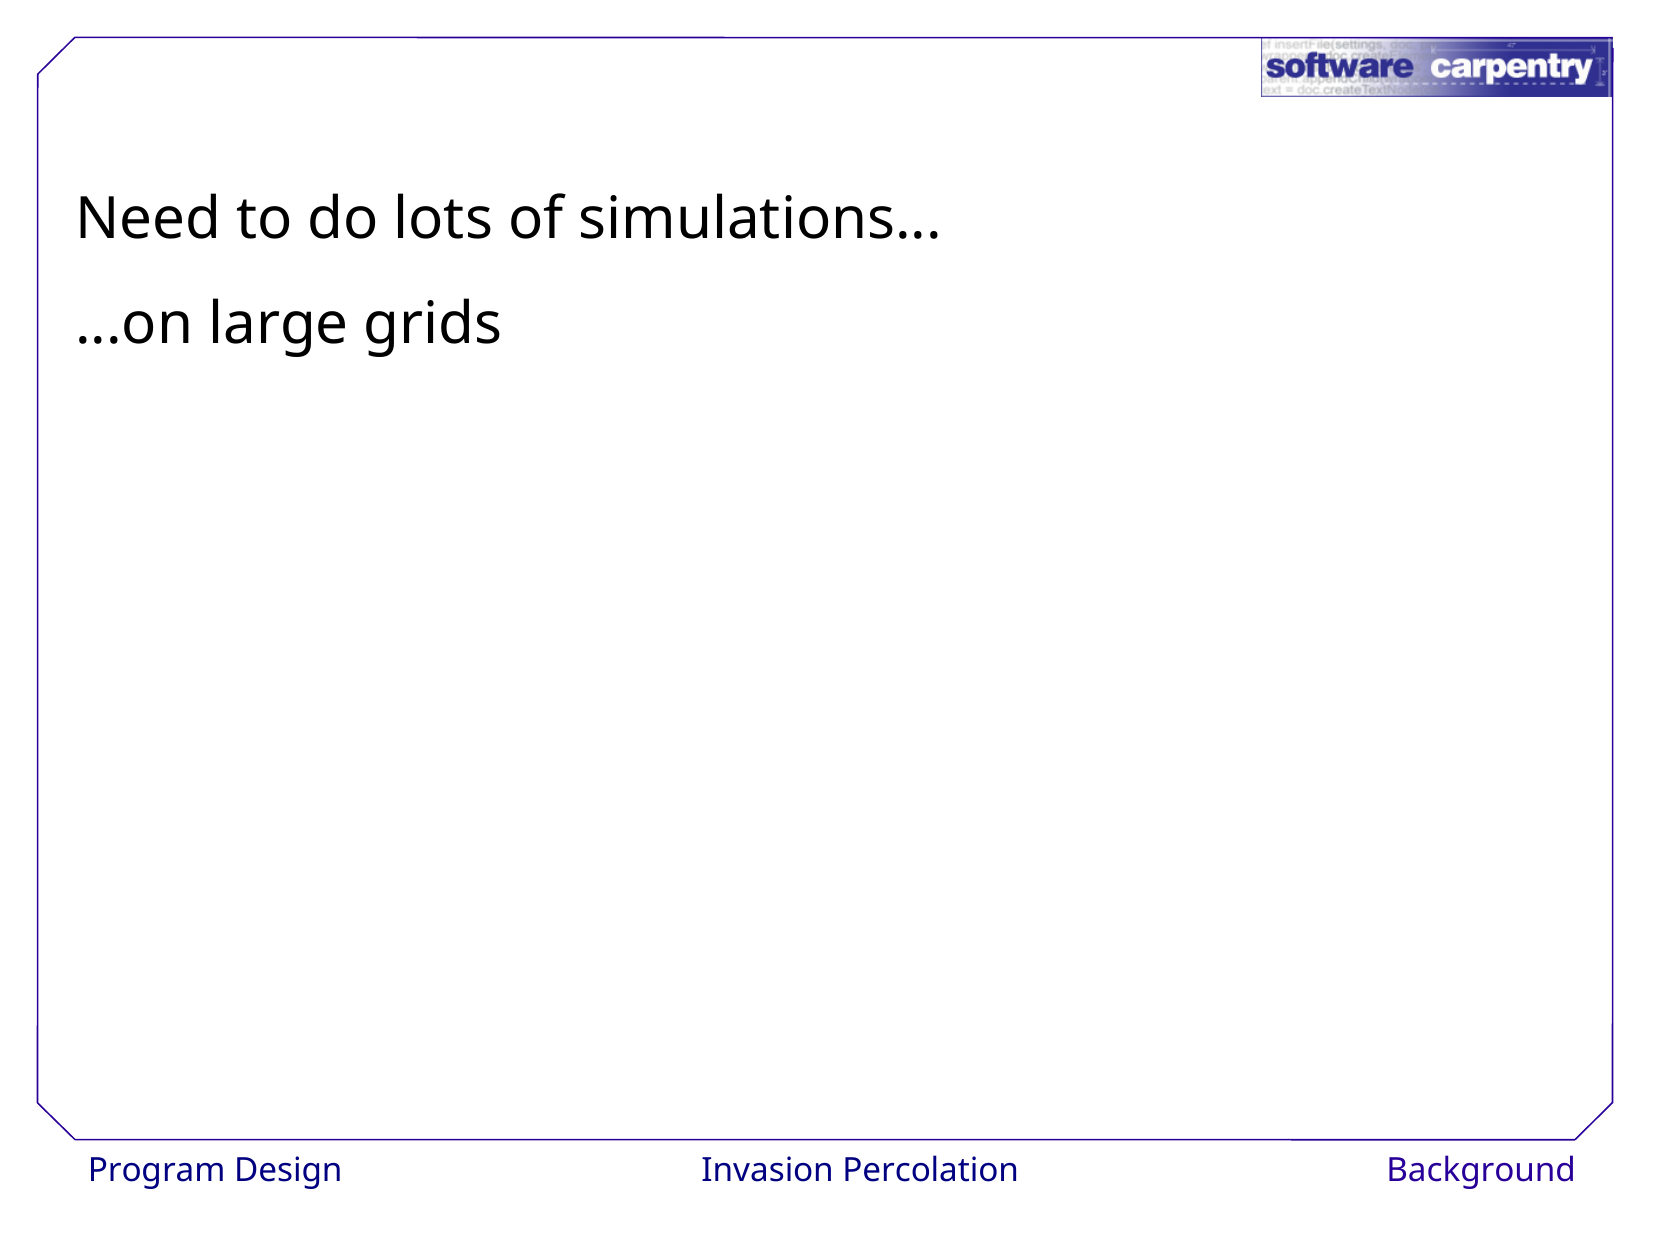

Need to do lots of simulations...
...on large grids